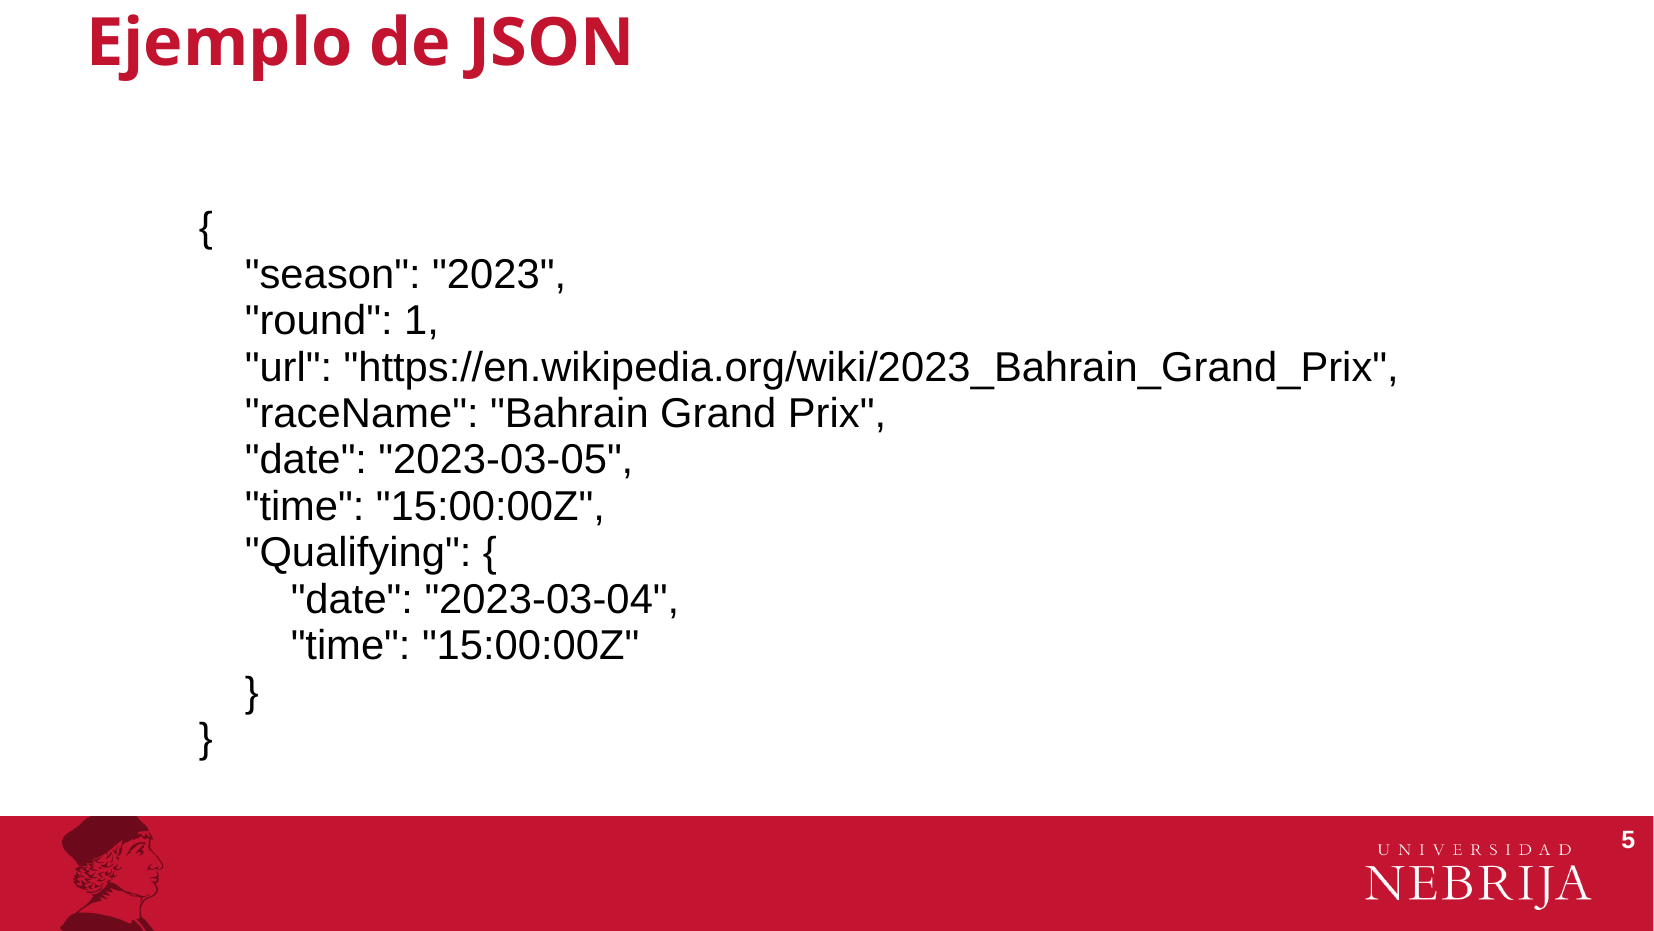

Ejemplo de JSON
 {
 "season": "2023",
 "round": 1,
 "url": "https://en.wikipedia.org/wiki/2023_Bahrain_Grand_Prix",
 "raceName": "Bahrain Grand Prix",
 "date": "2023-03-05",
 "time": "15:00:00Z",
 "Qualifying": {
 "date": "2023-03-04",
 "time": "15:00:00Z"
 }
 }